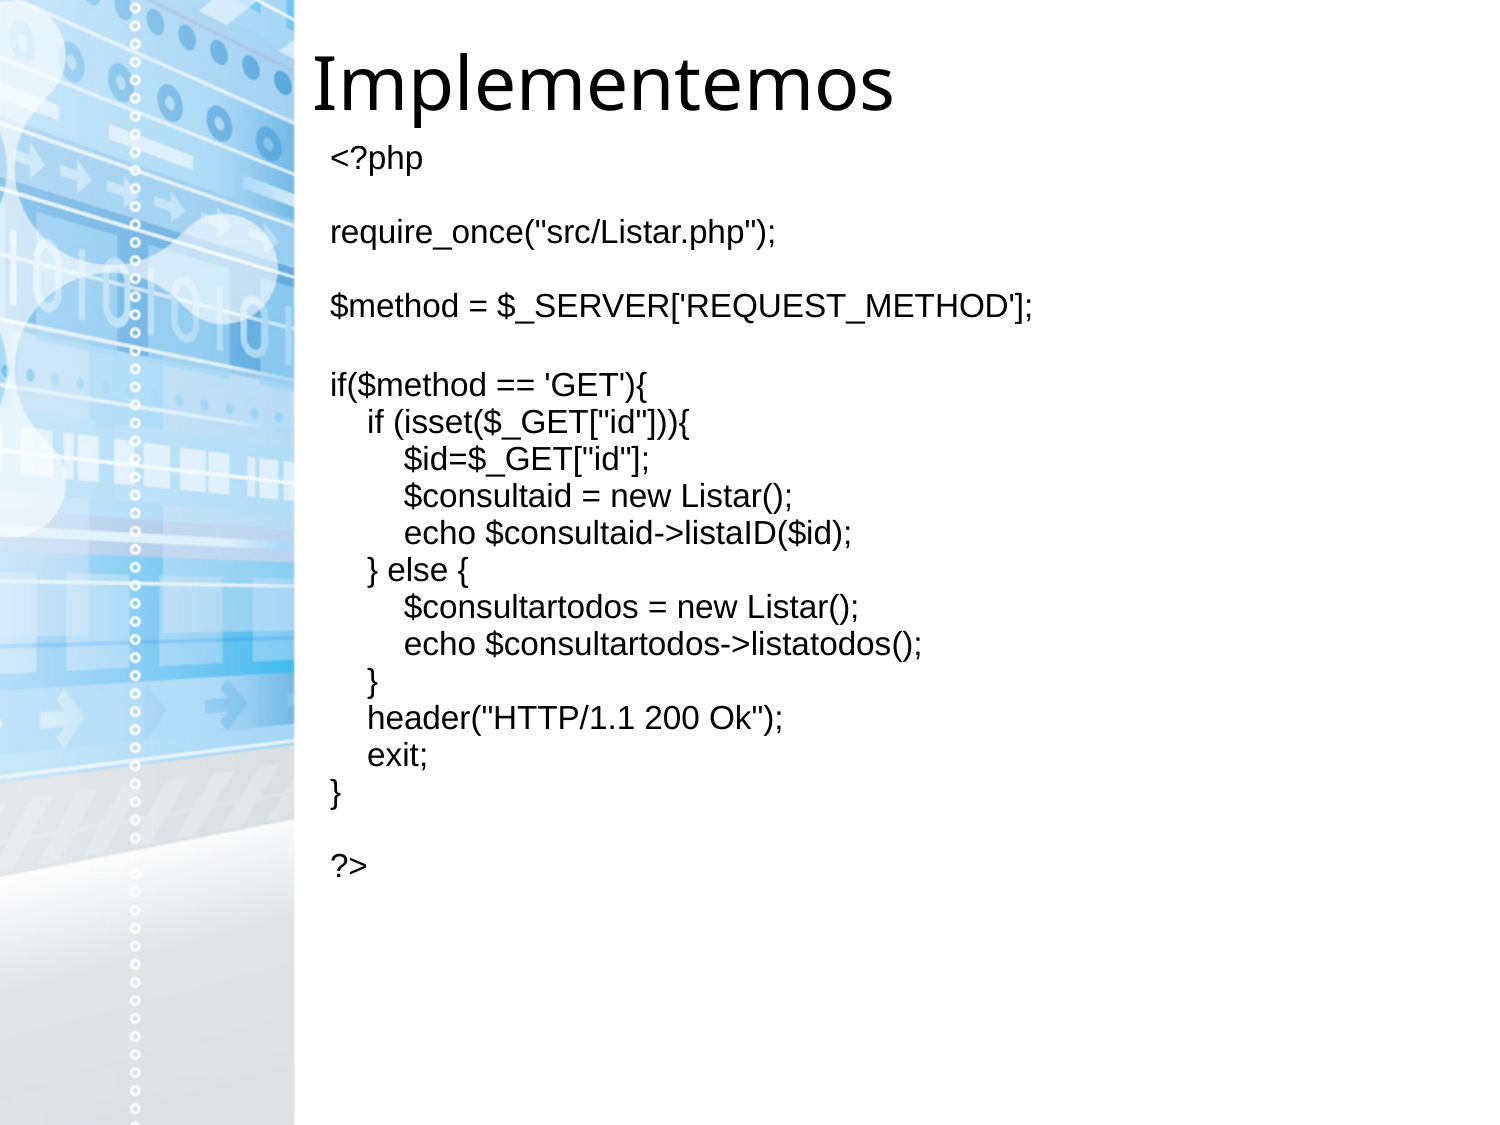

# Implementemos
<?php
require_once("src/Listar.php");
$method = $_SERVER['REQUEST_METHOD'];
if($method == 'GET'){
 if (isset($_GET["id"])){
 $id=$_GET["id"];
 $consultaid = new Listar();
 echo $consultaid->listaID($id);
 } else {
 $consultartodos = new Listar();
 echo $consultartodos->listatodos();
 }
 header("HTTP/1.1 200 Ok");
 exit;
}
?>